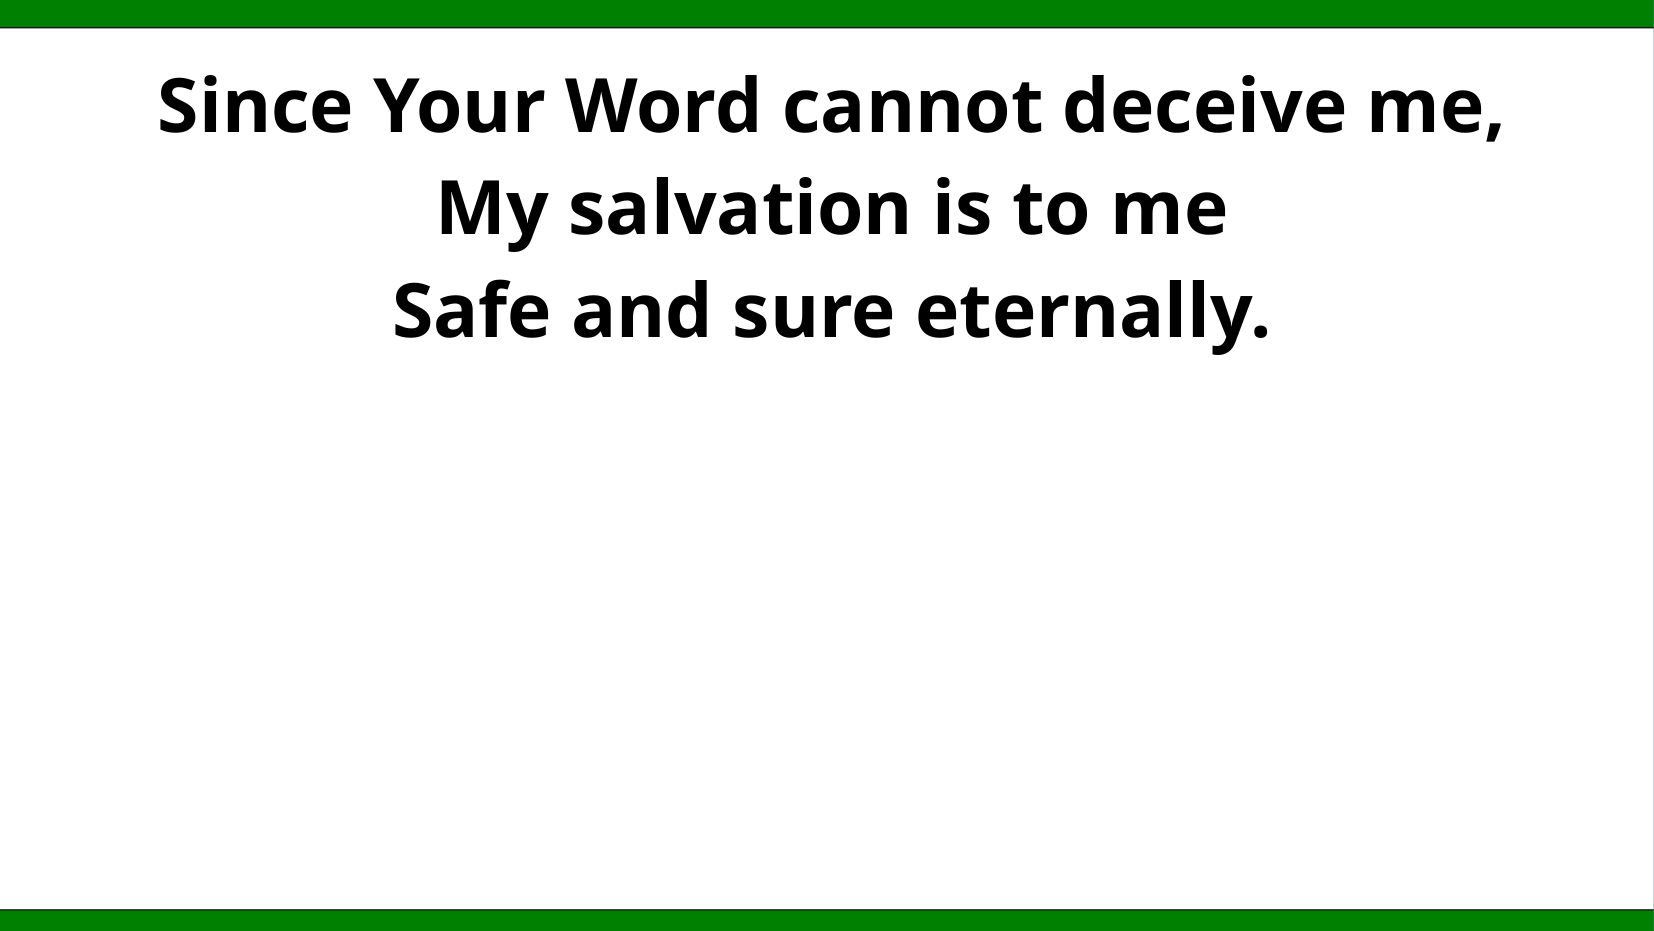

Since Your Word cannot deceive me,
My salvation is to me
Safe and sure eternally.